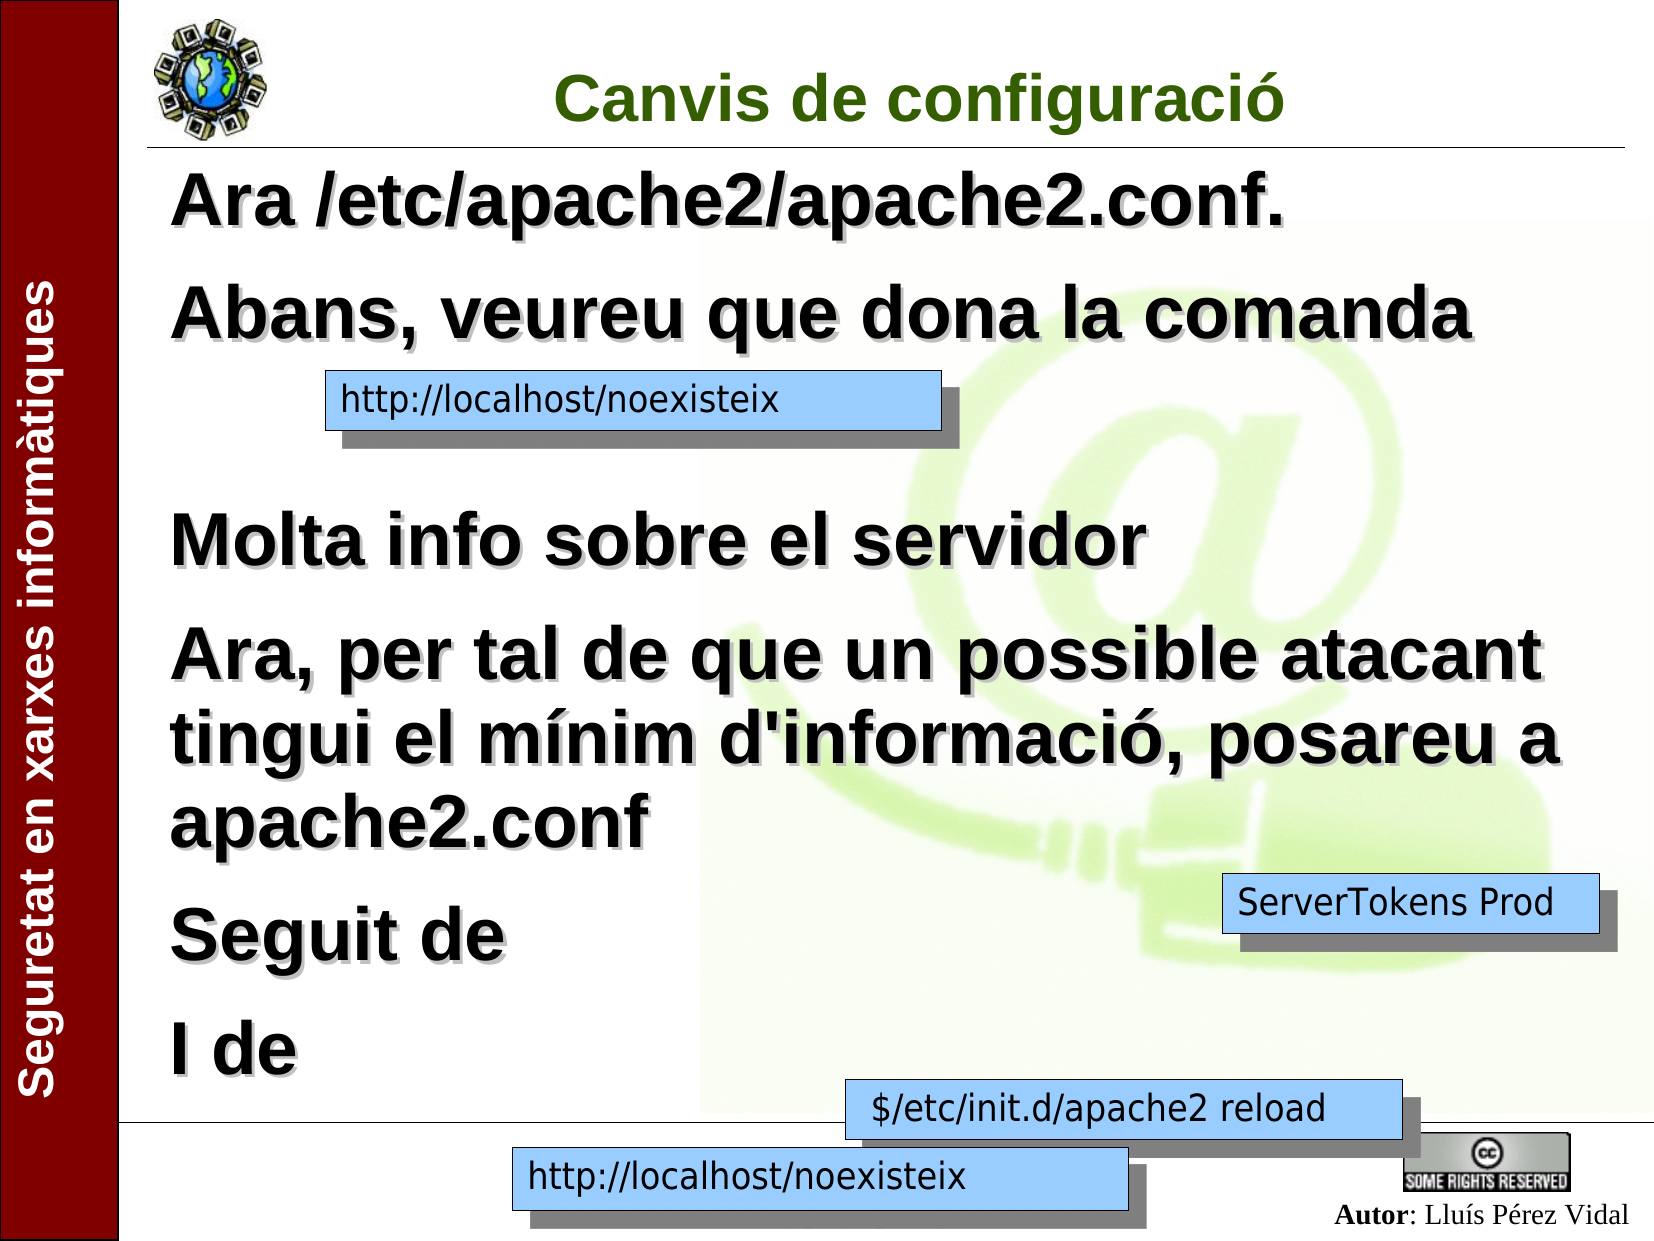

# Canvis de configuració
Ara /etc/apache2/apache2.conf.
Abans, veureu que dona la comanda
Molta info sobre el servidor
Ara, per tal de que un possible atacant tingui el mínim d'informació, posareu a apache2.conf
Seguit de
I de
http://localhost/noexisteix
ServerTokens Prod
 $/etc/init.d/apache2 reload
http://localhost/noexisteix